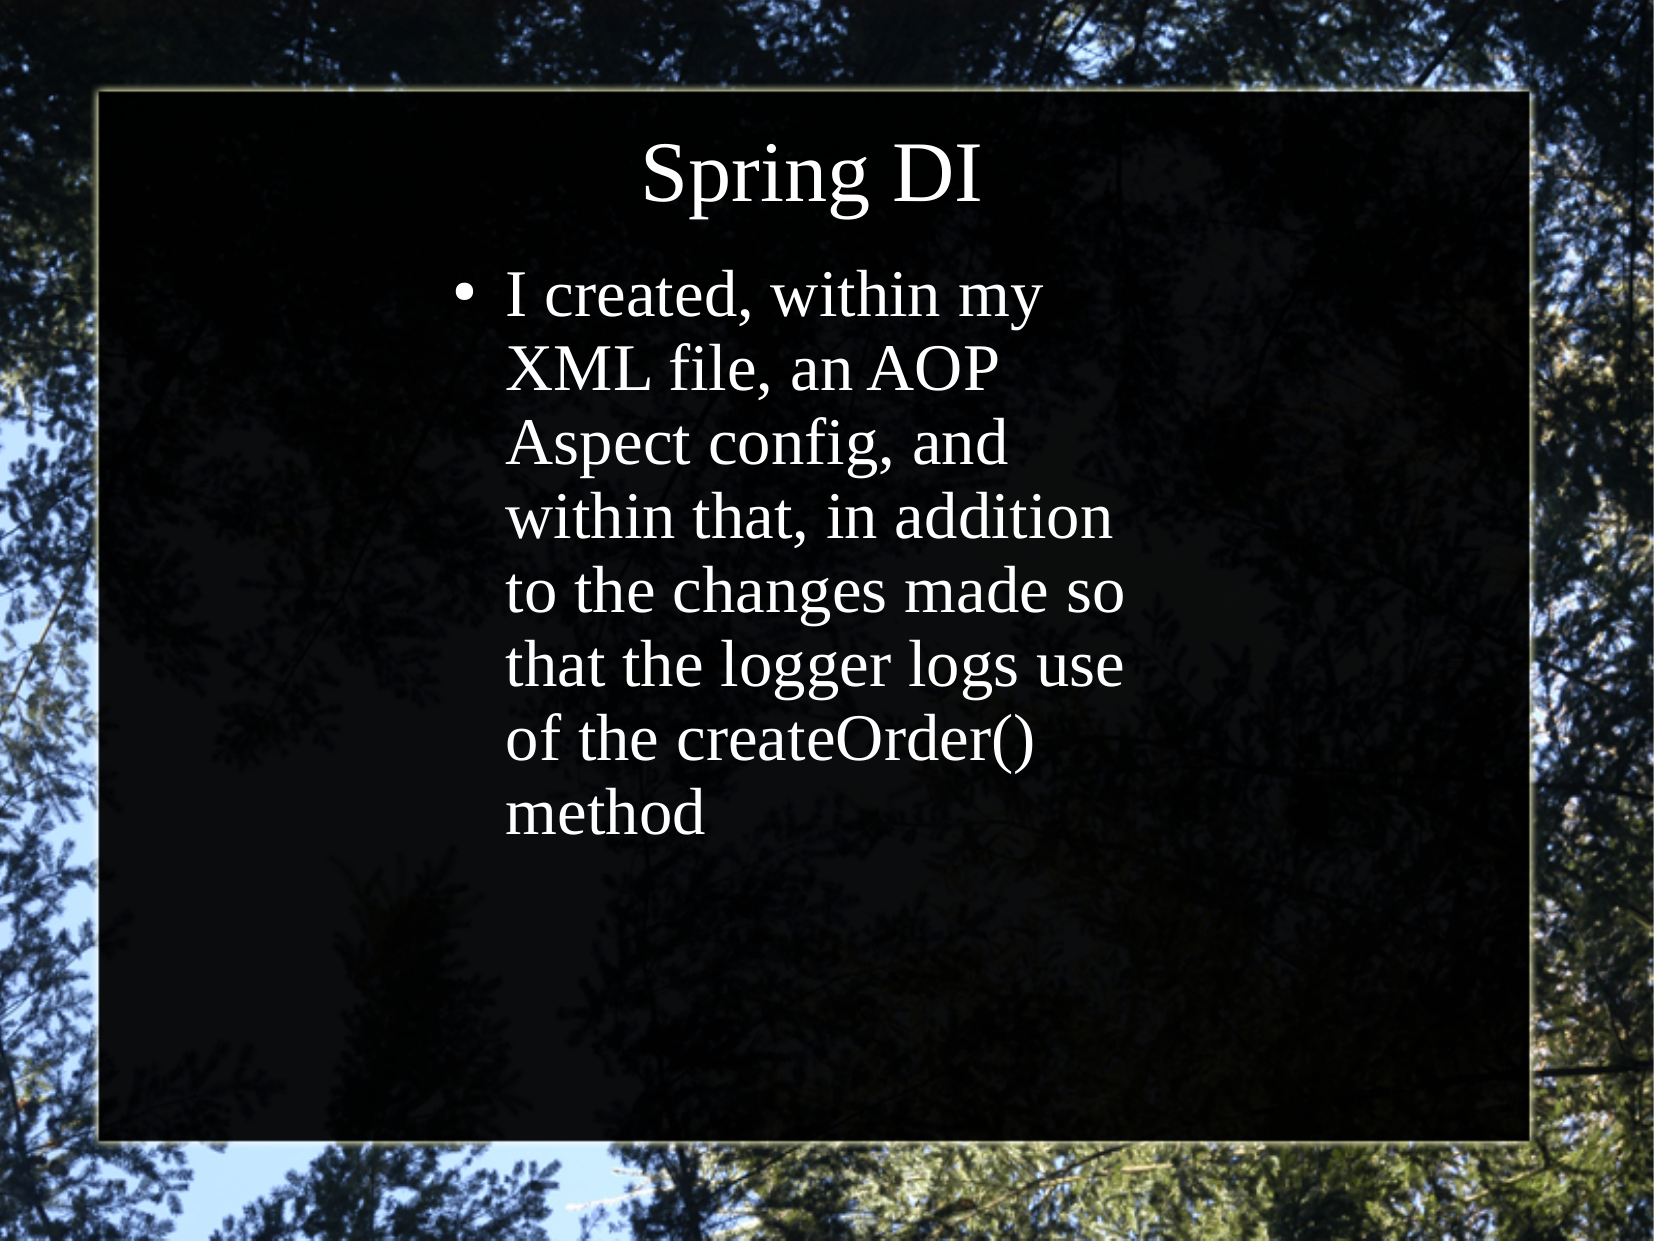

# Spring DI
I created, within my XML file, an AOP Aspect config, and within that, in addition to the changes made so that the logger logs use of the createOrder() method